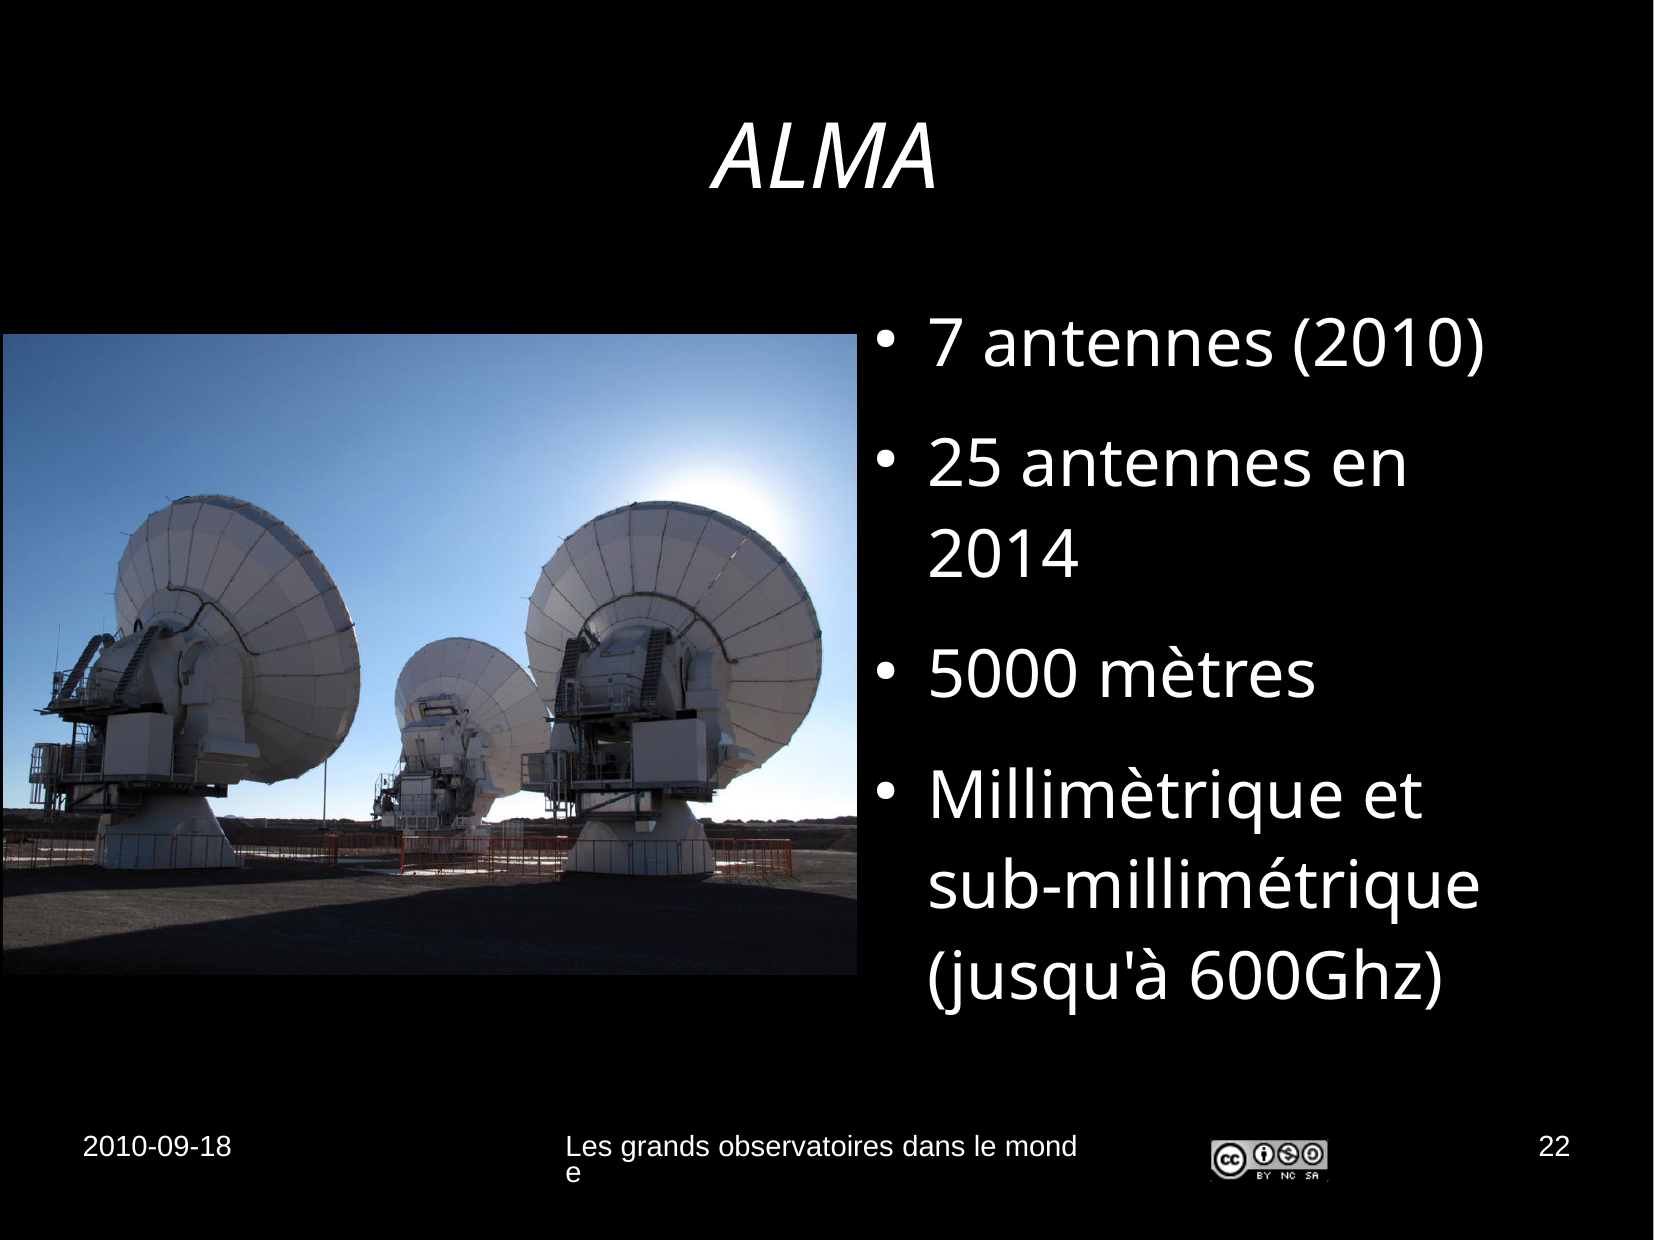

# ALMA
7 antennes (2010)
25 antennes en 2014
5000 mètres
Millimètrique et sub-millimétrique (jusqu'à 600Ghz)
2010-09-18
Les grands observatoires dans le monde
22